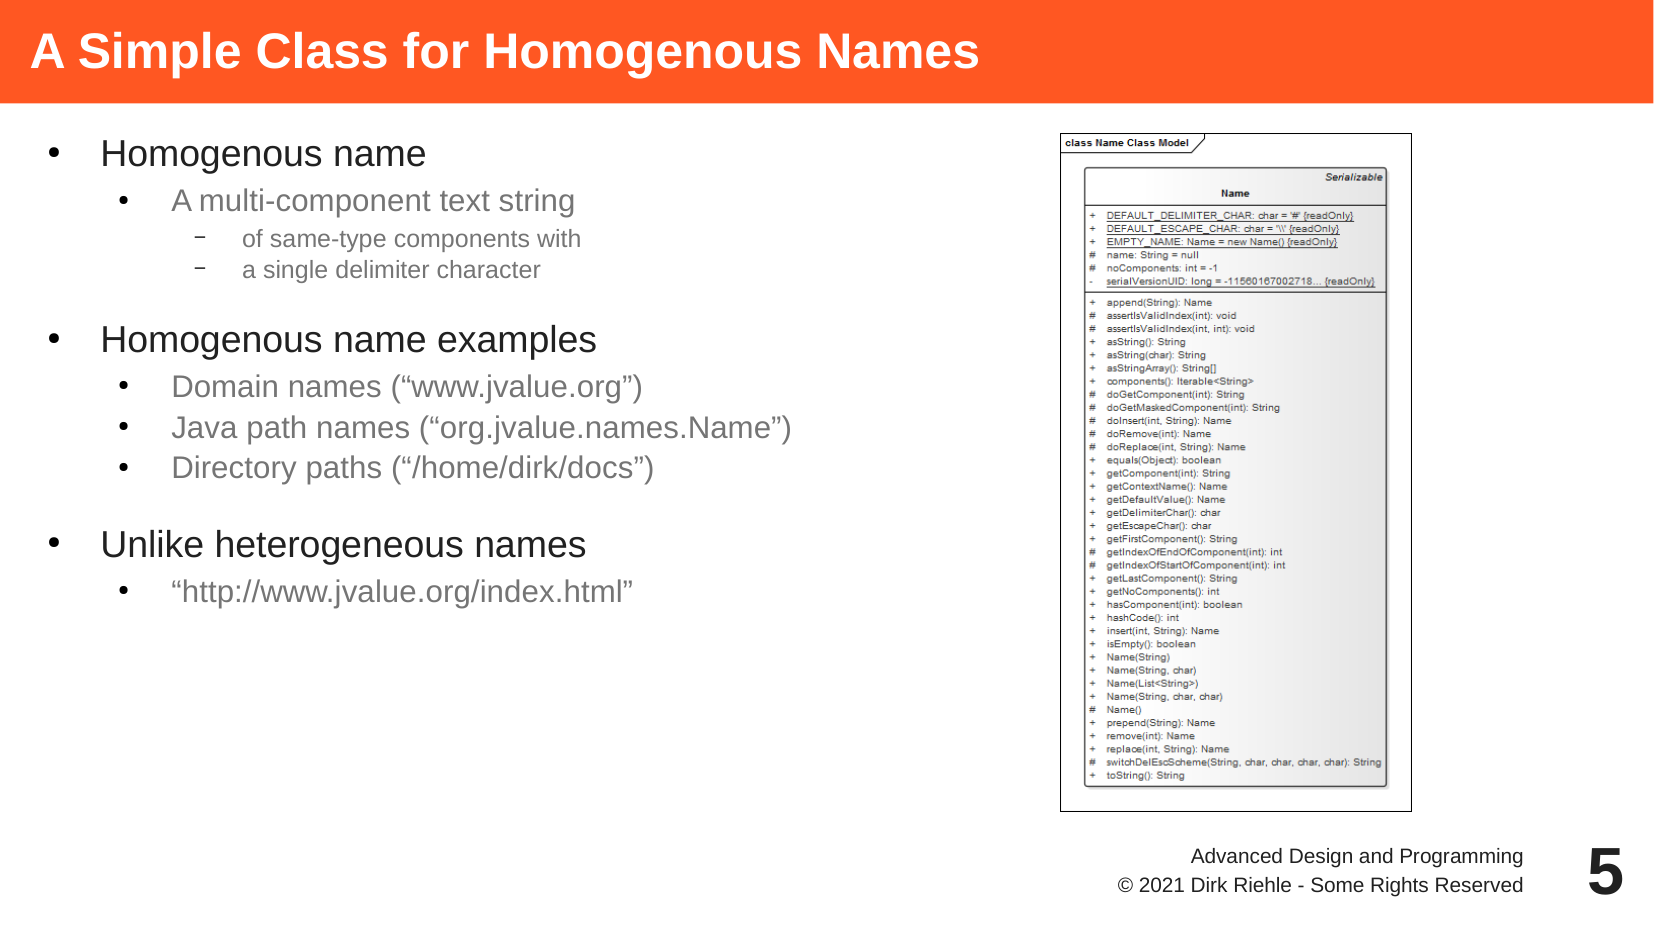

# A Simple Class for Homogenous Names
Homogenous name
A multi-component text string
of same-type components with
a single delimiter character
Homogenous name examples
Domain names (“www.jvalue.org”)
Java path names (“org.jvalue.names.Name”)
Directory paths (“/home/dirk/docs”)
Unlike heterogeneous names
“http://www.jvalue.org/index.html”
Advanced Design and Programming
5
© 2021 Dirk Riehle - Some Rights Reserved